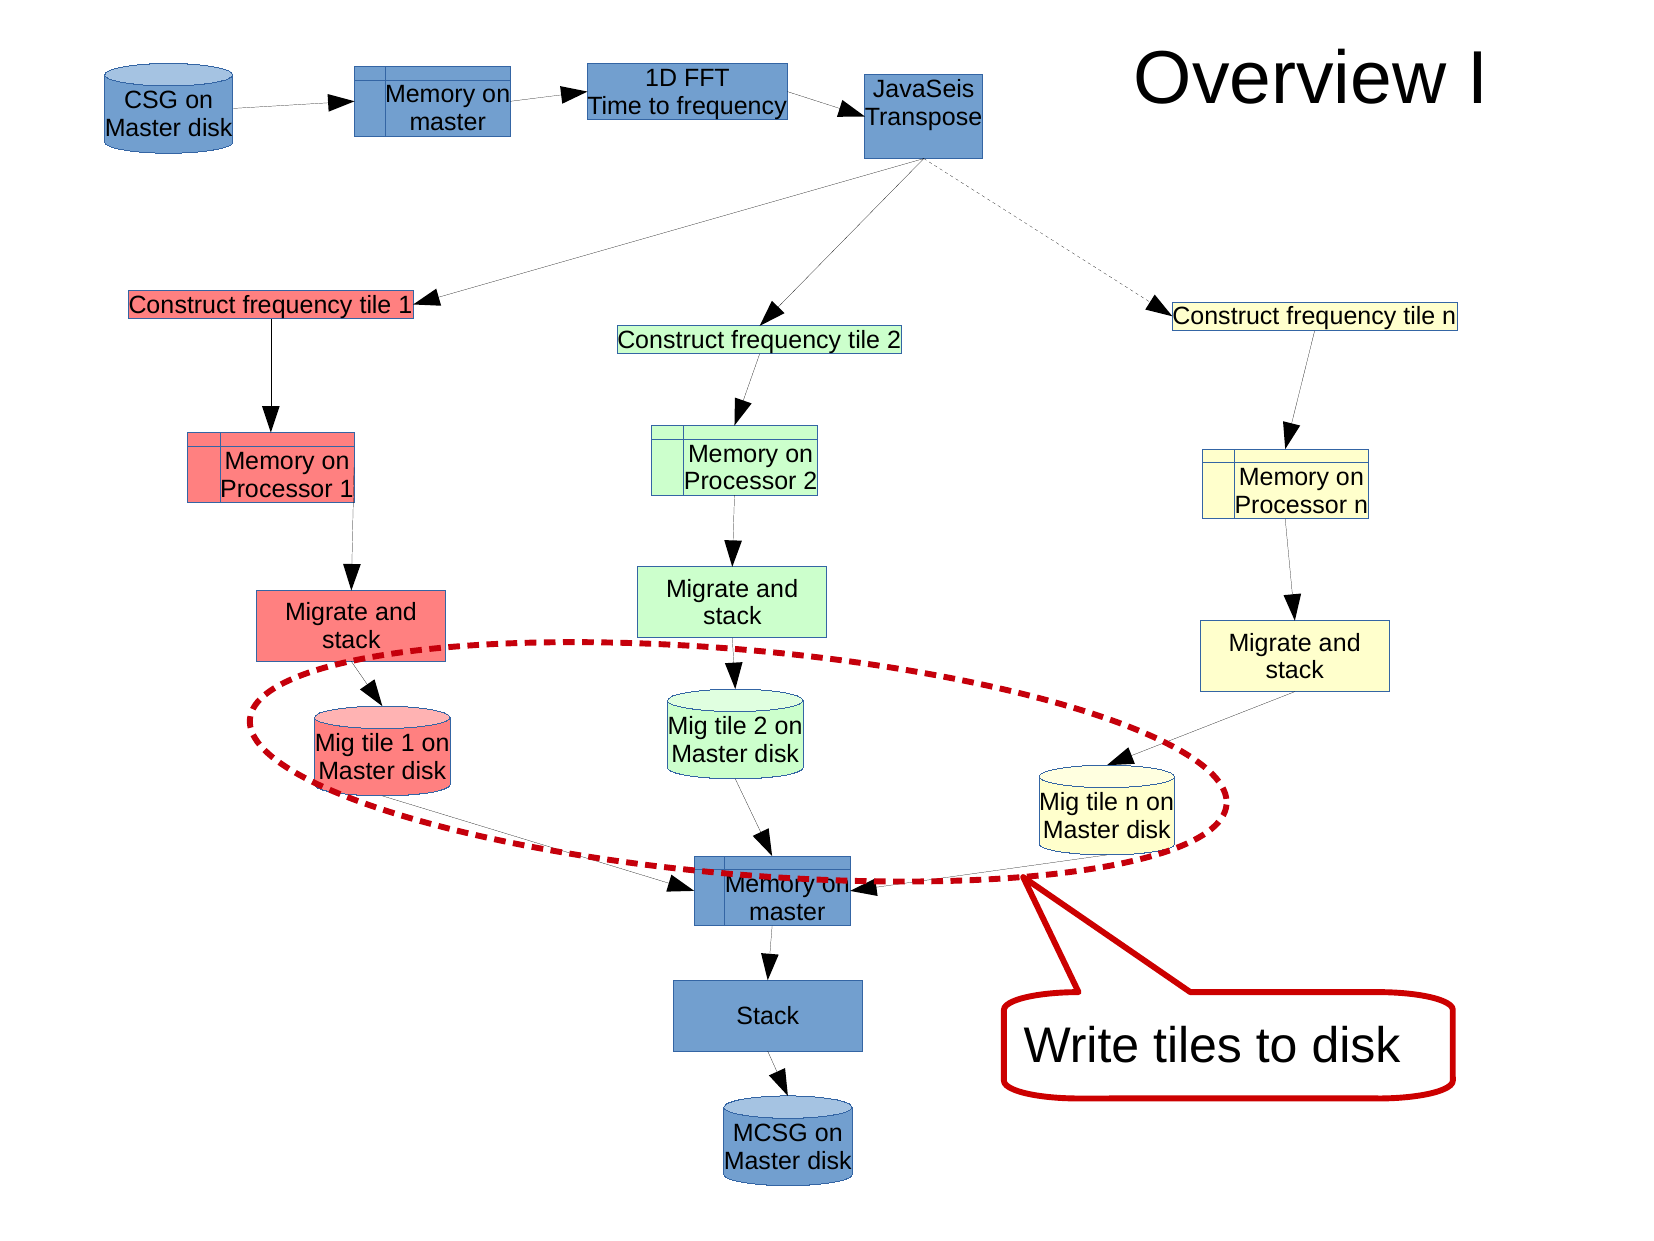

Overview I
CSG on
Master disk
1D FFT
Time to frequency
Memory on
master
JavaSeis
Transpose
Construct frequency tile 1
Construct frequency tile n
Construct frequency tile 2
Memory on
Processor 2
Memory on
Processor 1
Memory on
Processor n
Migrate and
stack
Migrate and
stack
Migrate and
stack
Mig tile 2 on
Master disk
Mig tile 1 on
Master disk
Mig tile n on
Master disk
Memory on
master
Stack
Write tiles to disk
MCSG on
Master disk